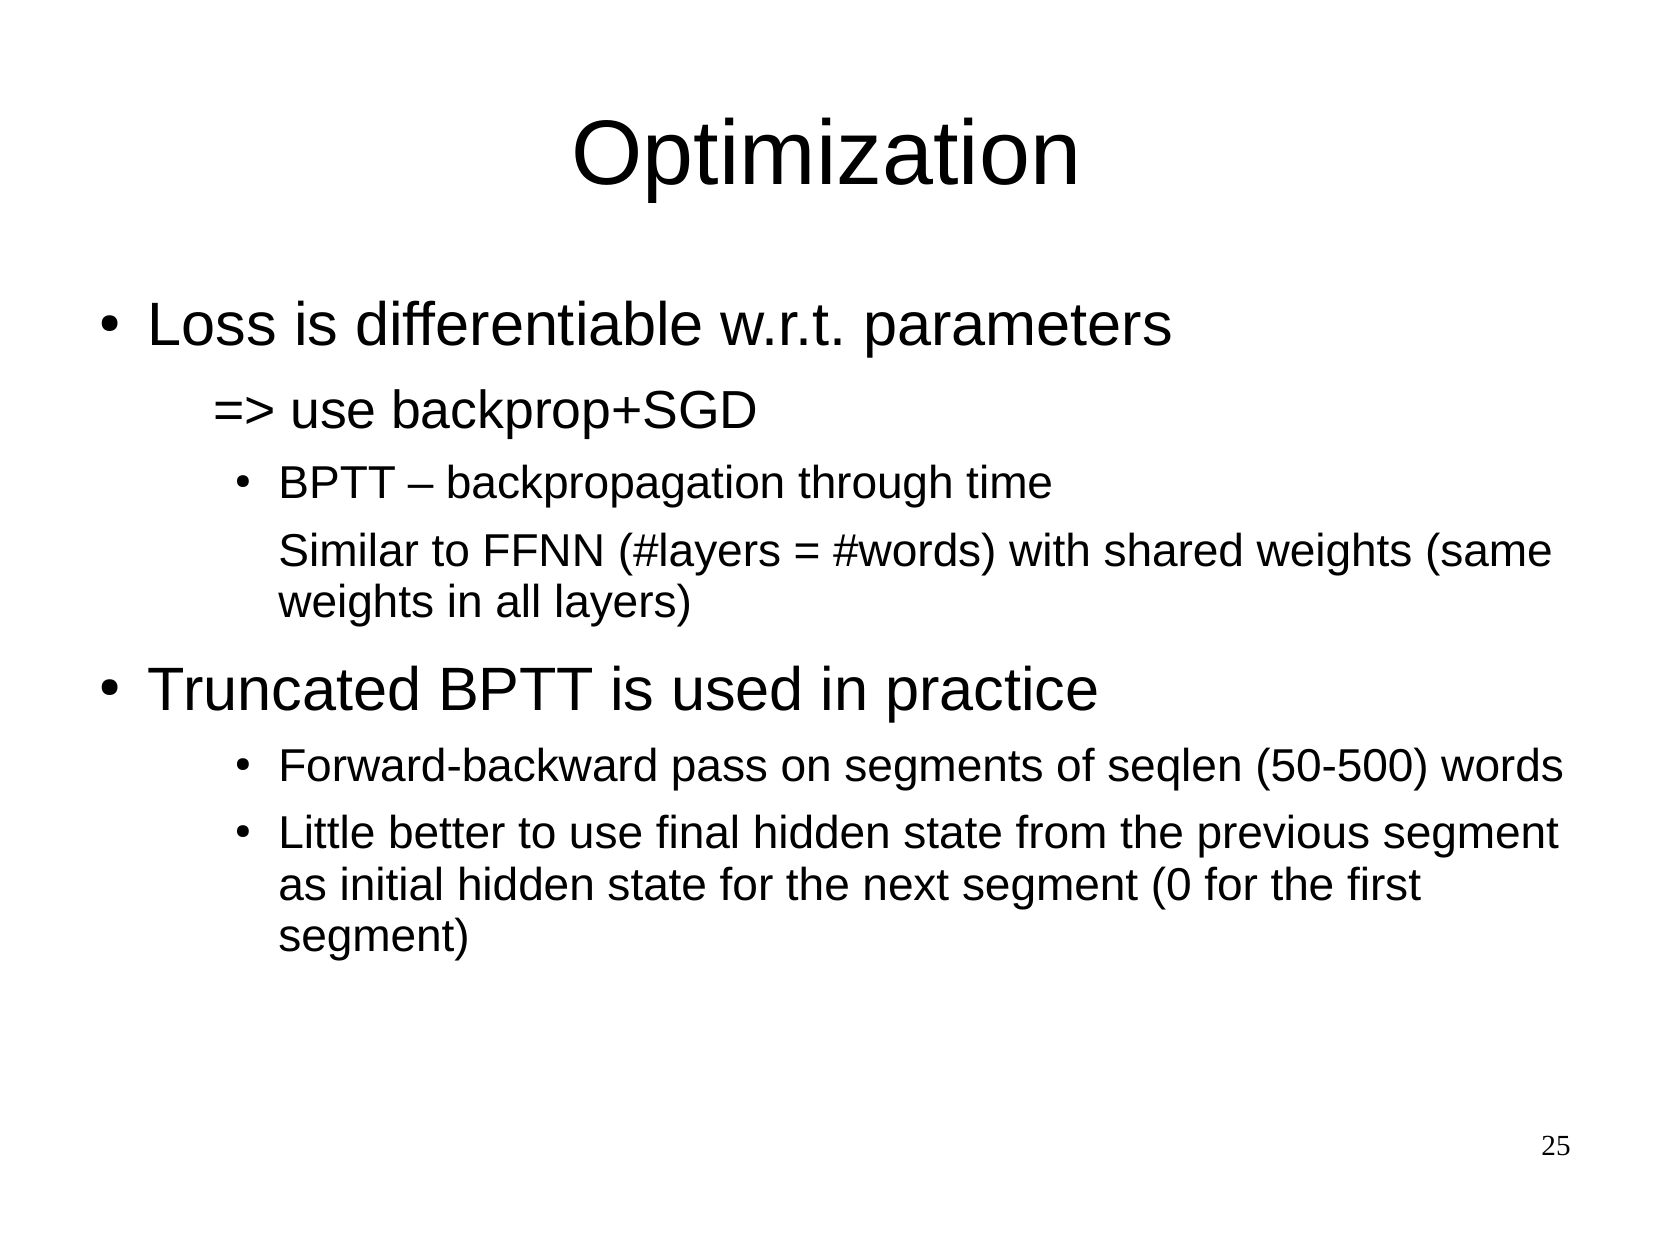

# Optimization
Loss is differentiable w.r.t. parameters
=> use backprop+SGD
BPTT – backpropagation through time
Similar to FFNN (#layers = #words) with shared weights (same weights in all layers)
Truncated BPTT is used in practice
Forward-backward pass on segments of seqlen (50-500) words
Little better to use final hidden state from the previous segment as initial hidden state for the next segment (0 for the first segment)
25